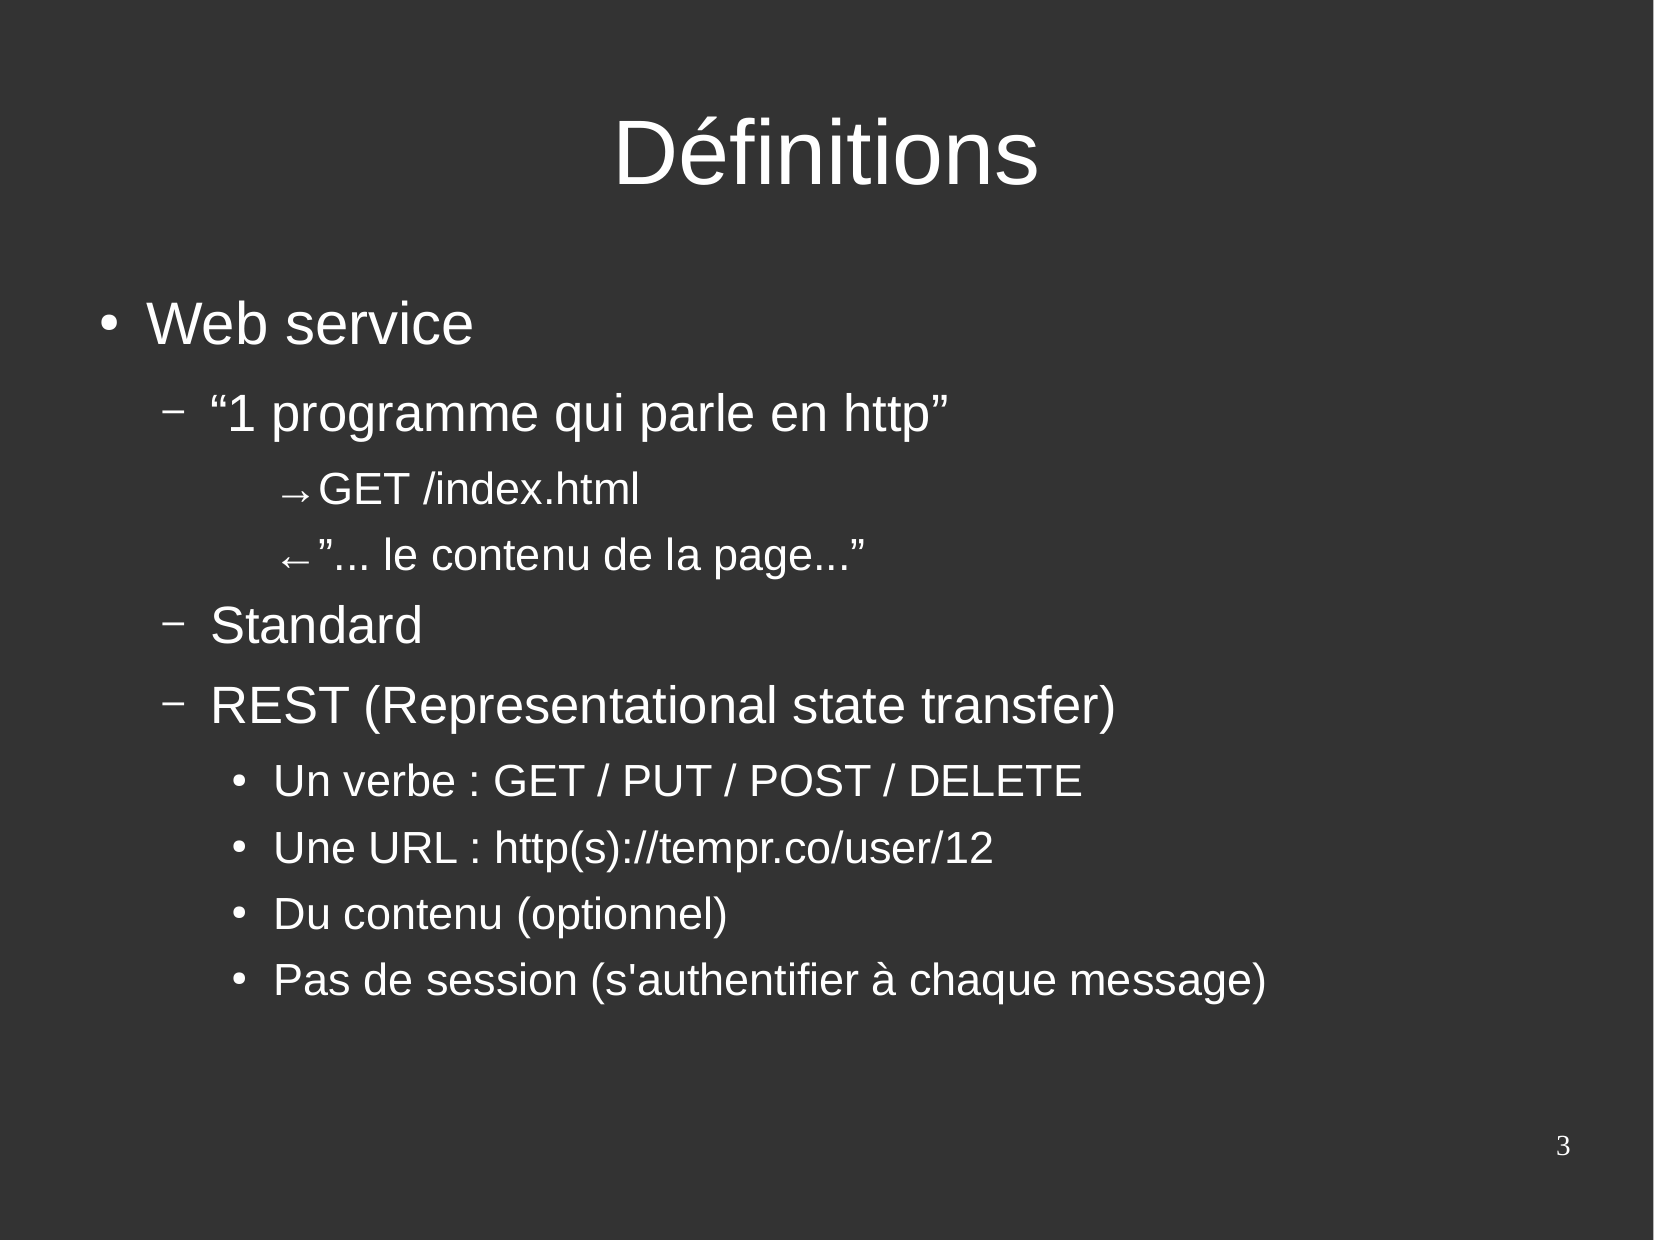

# Définitions
Web service
“1 programme qui parle en http”
→GET /index.html
←”... le contenu de la page...”
Standard
REST (Representational state transfer)
Un verbe : GET / PUT / POST / DELETE
Une URL : http(s)://tempr.co/user/12
Du contenu (optionnel)
Pas de session (s'authentifier à chaque message)
3